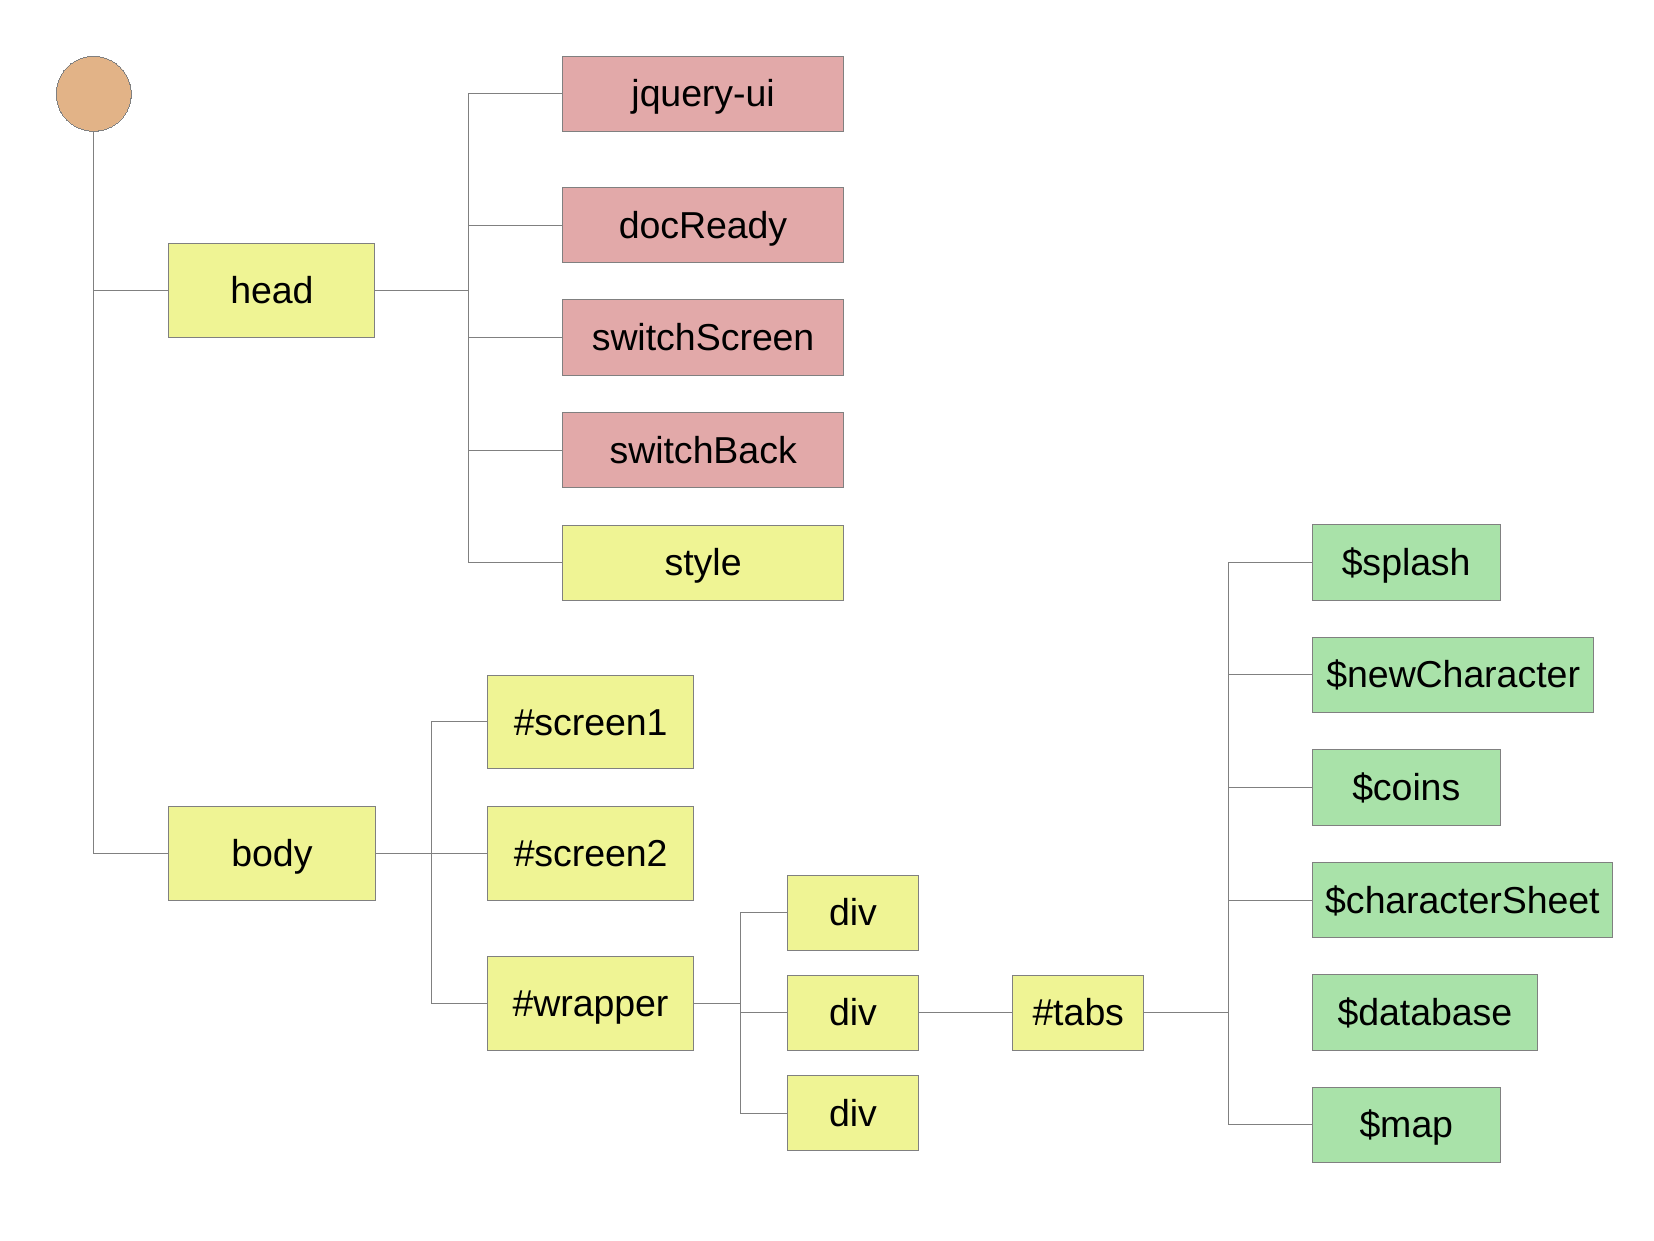

jquery-ui
docReady
head
switchScreen
switchBack
$splash
style
$newCharacter
#screen1
$coins
body
#screen2
$characterSheet
div
#wrapper
$database
div
#tabs
div
$map